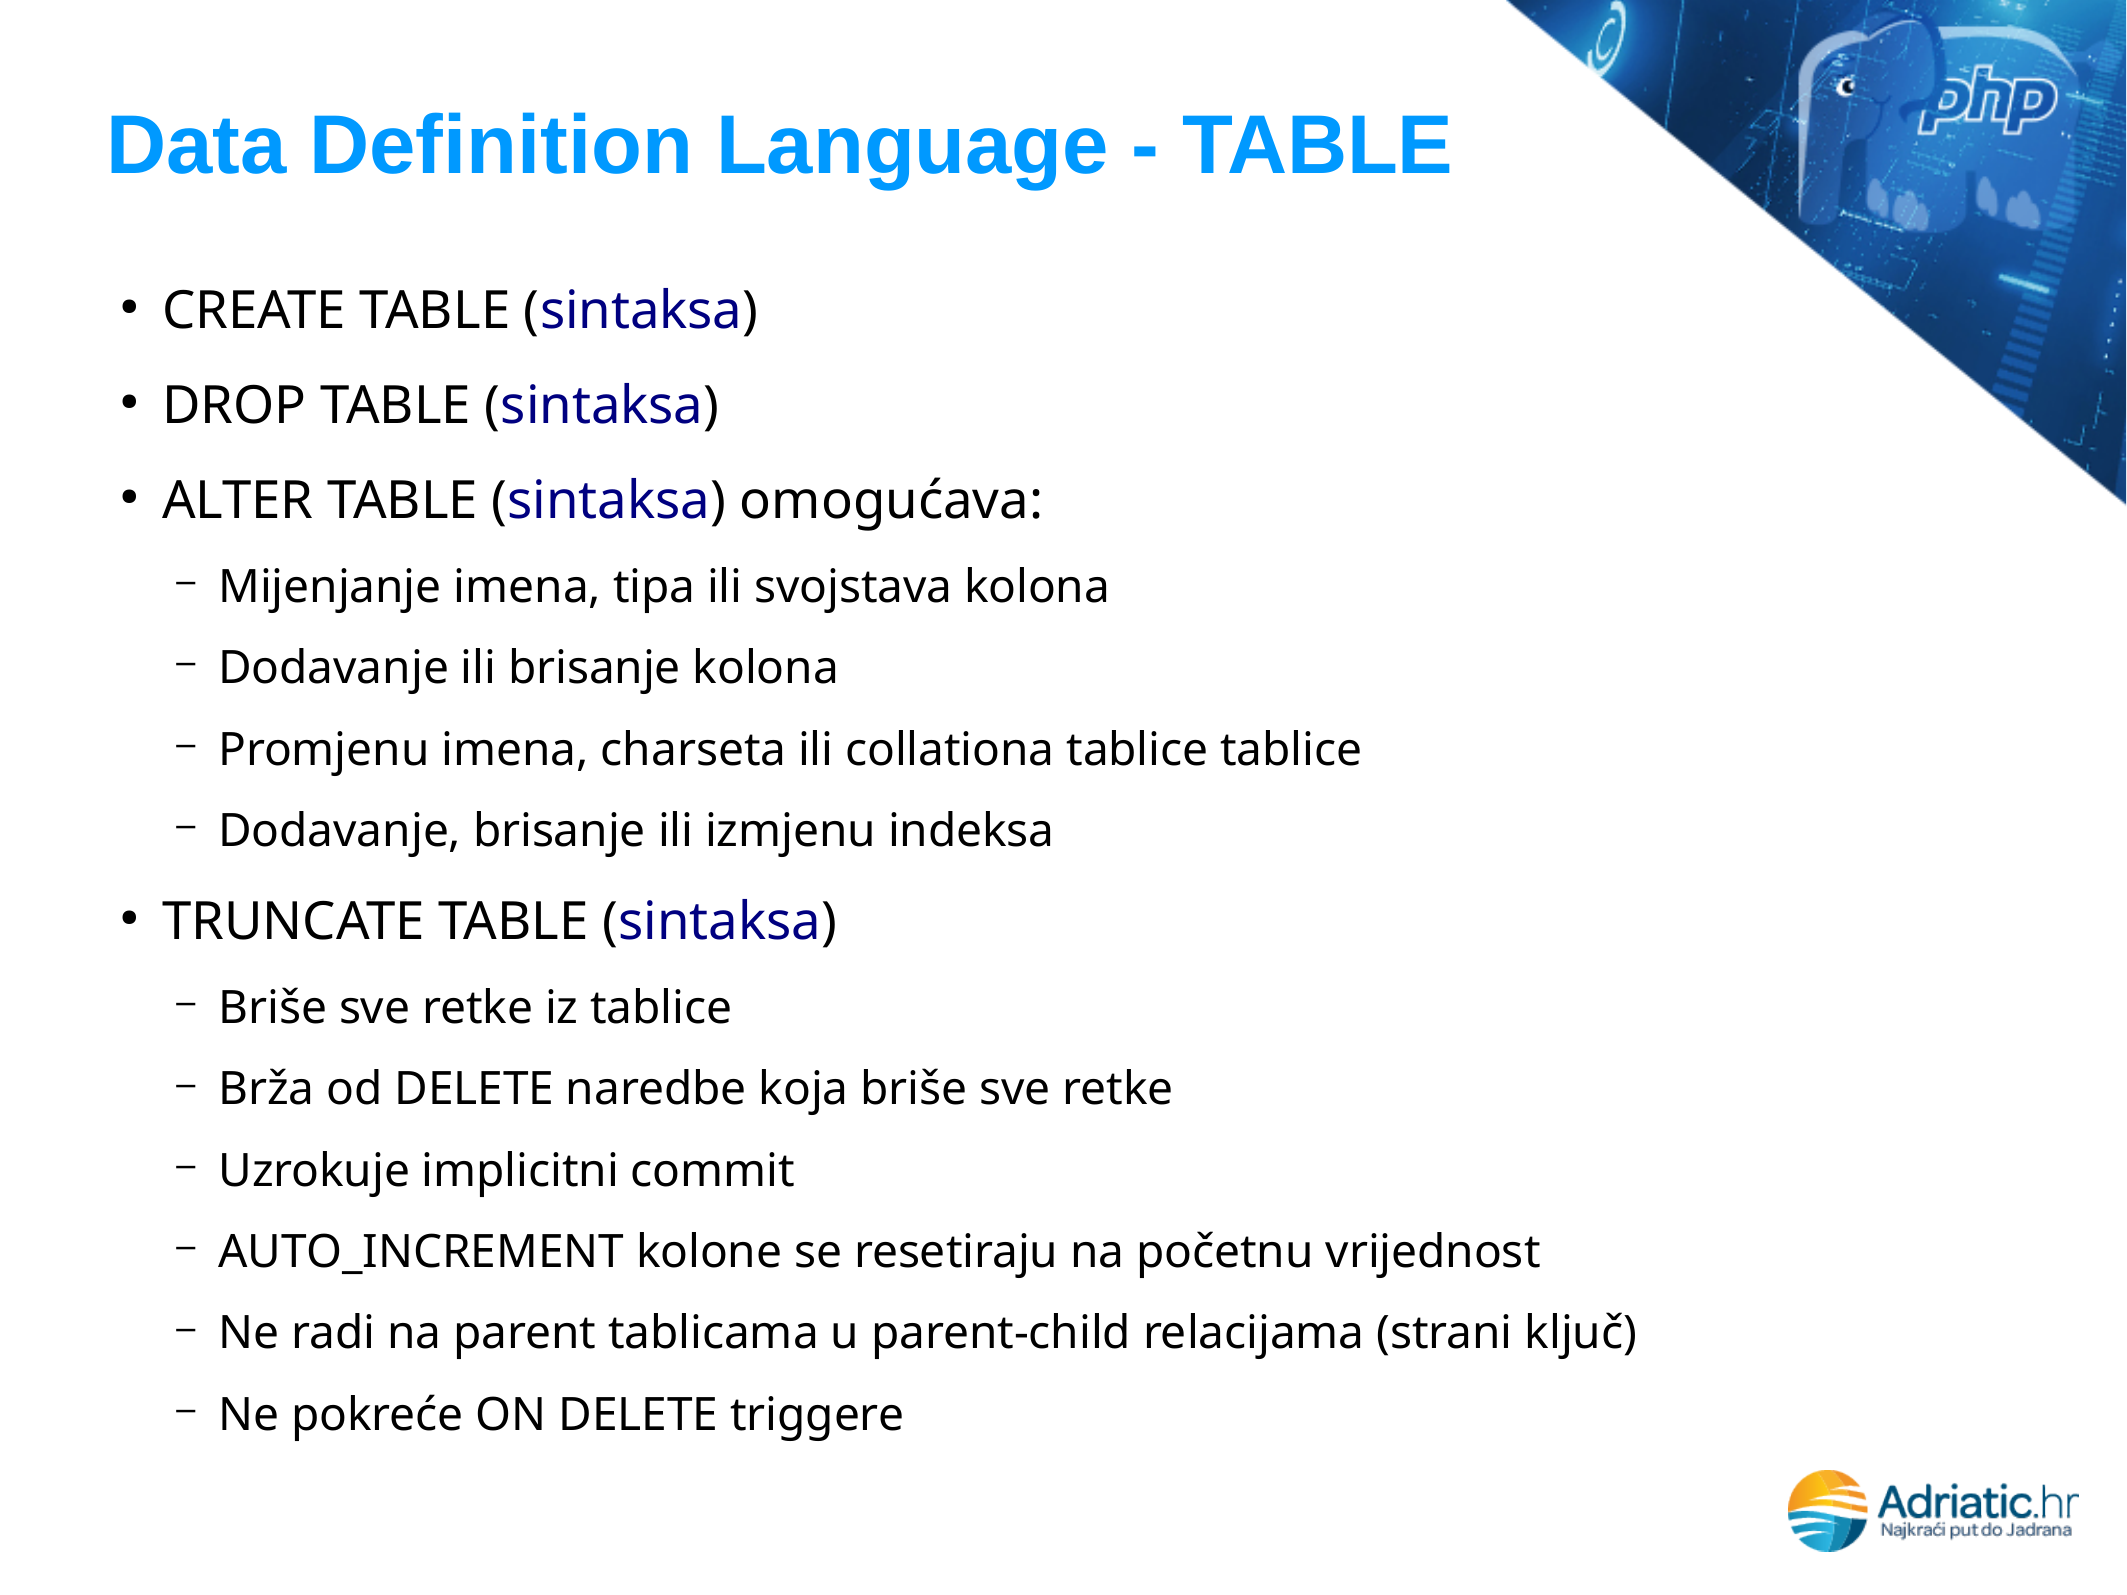

# Data Definition Language - TABLE
CREATE TABLE (sintaksa)
DROP TABLE (sintaksa)
ALTER TABLE (sintaksa) omogućava:
Mijenjanje imena, tipa ili svojstava kolona
Dodavanje ili brisanje kolona
Promjenu imena, charseta ili collationa tablice tablice
Dodavanje, brisanje ili izmjenu indeksa
TRUNCATE TABLE (sintaksa)
Briše sve retke iz tablice
Brža od DELETE naredbe koja briše sve retke
Uzrokuje implicitni commit
AUTO_INCREMENT kolone se resetiraju na početnu vrijednost
Ne radi na parent tablicama u parent-child relacijama (strani ključ)
Ne pokreće ON DELETE triggere